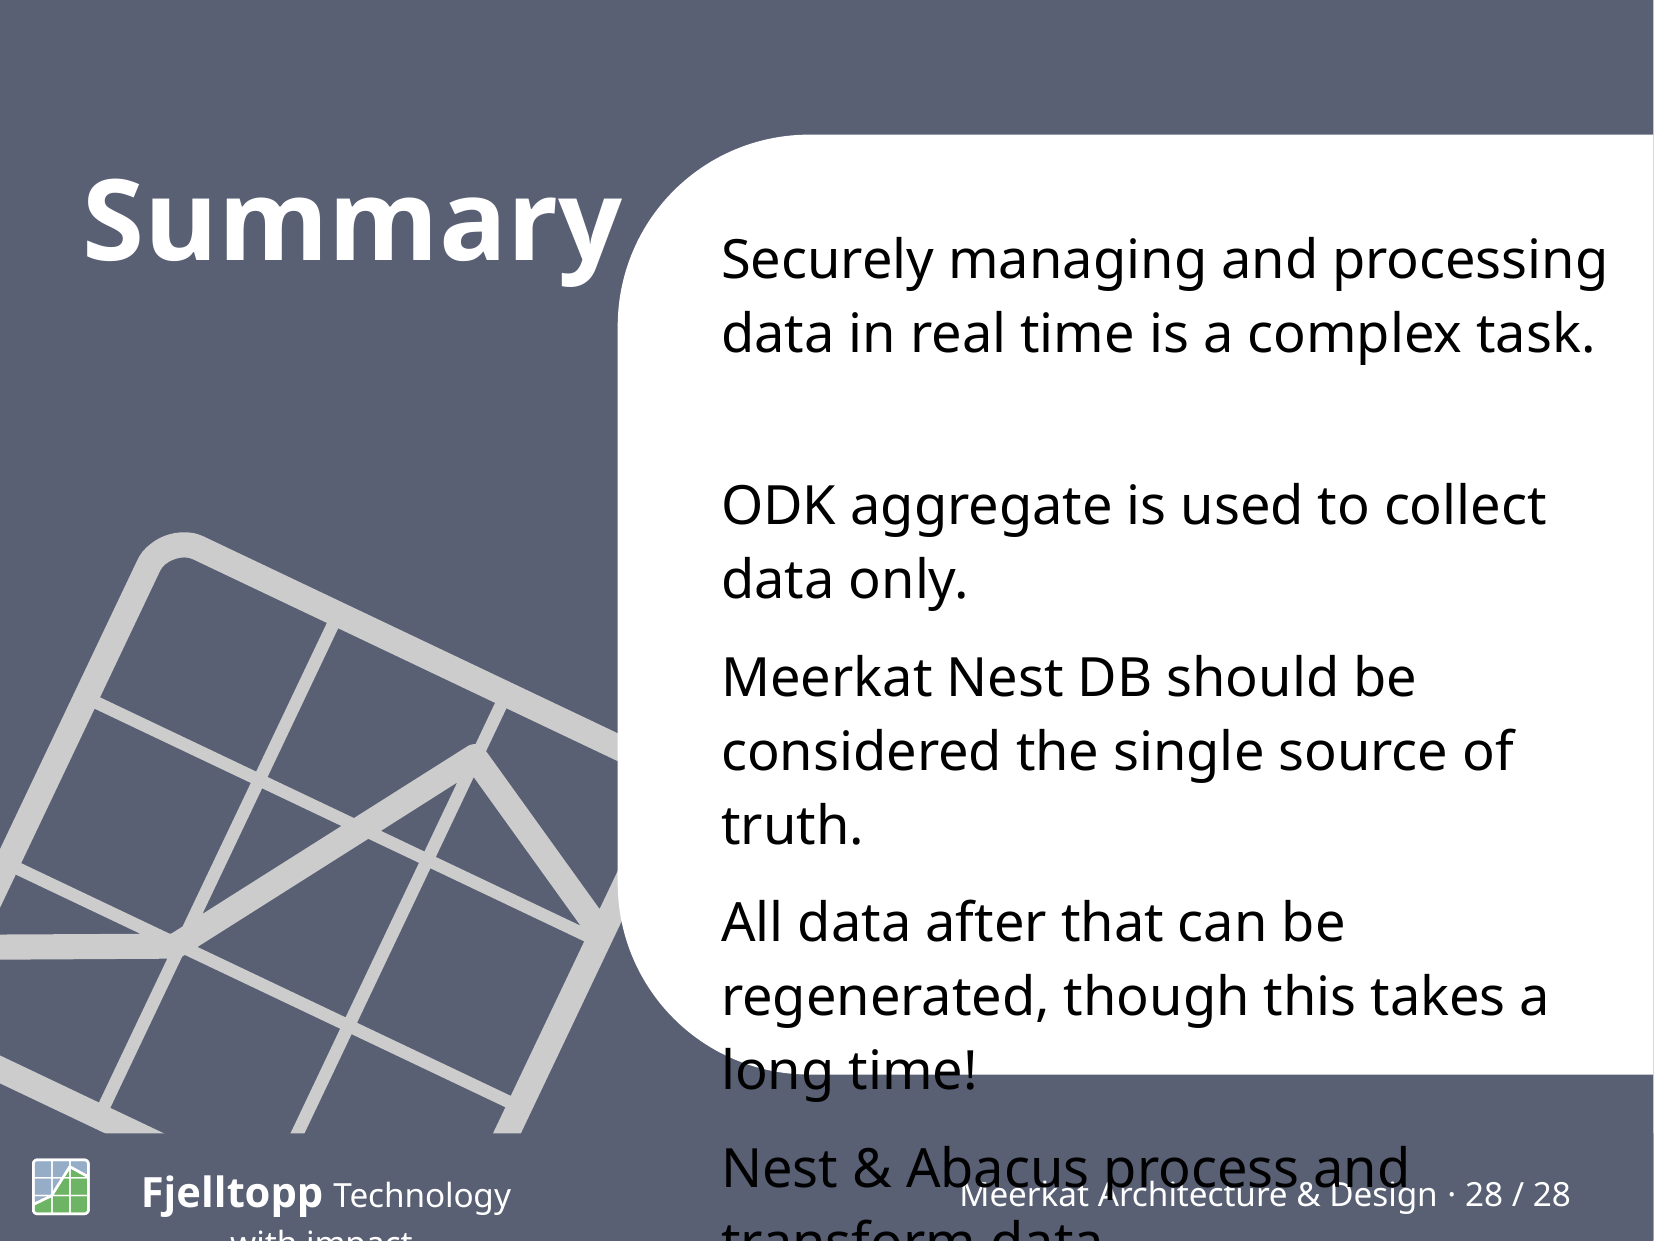

# Summary
Securely managing and processing data in real time is a complex task.
ODK aggregate is used to collect data only.
Meerkat Nest DB should be considered the single source of truth.
All data after that can be regenerated, though this takes a long time!
Nest & Abacus process and transform data.
Challenge: Can we refactor the data pipeline to simplify it for local infrastructure?
Fjelltopp Technology with impact.
<footer> · / 28